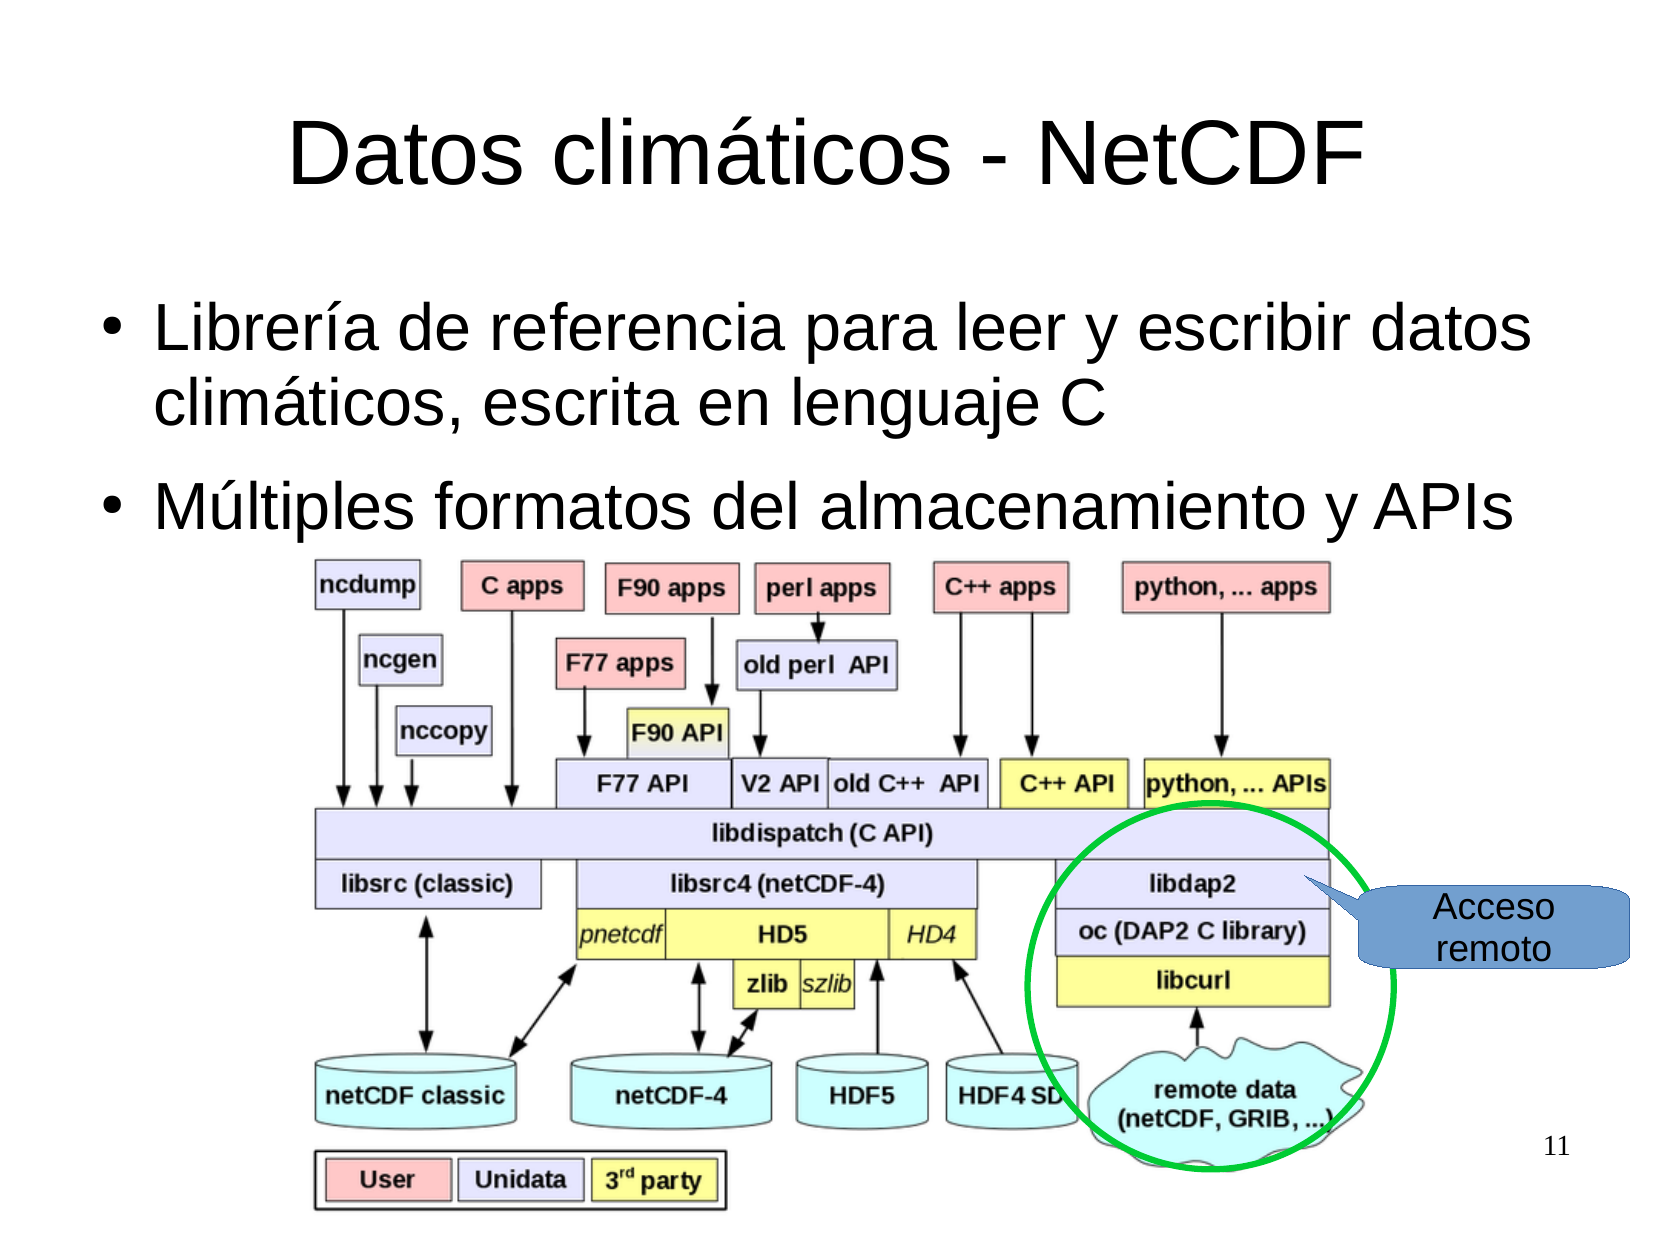

# Datos climáticos - NetCDF
Librería de referencia para leer y escribir datos climáticos, escrita en lenguaje C
Múltiples formatos del almacenamiento y APIs
Acceso
remoto
11